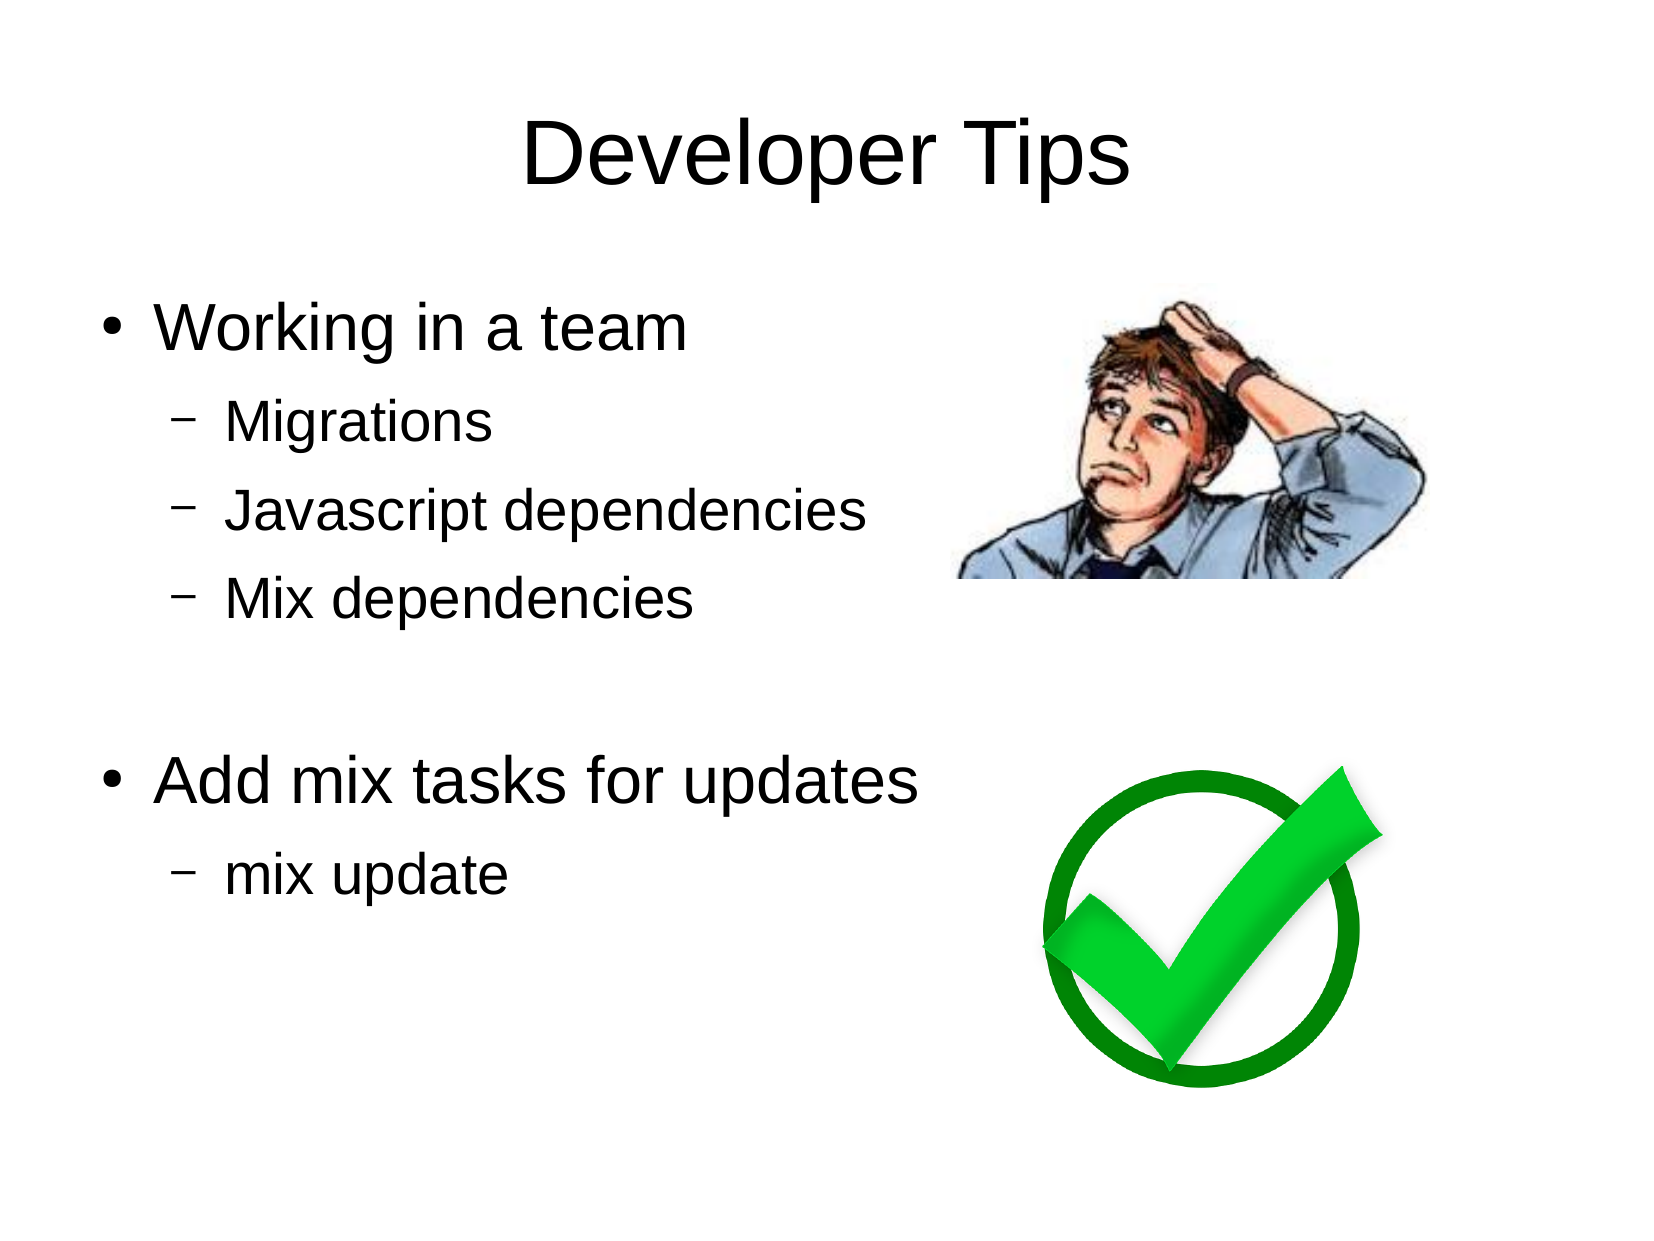

# Developer Tips
Working in a team
Migrations
Javascript dependencies
Mix dependencies
Add mix tasks for updates
mix update